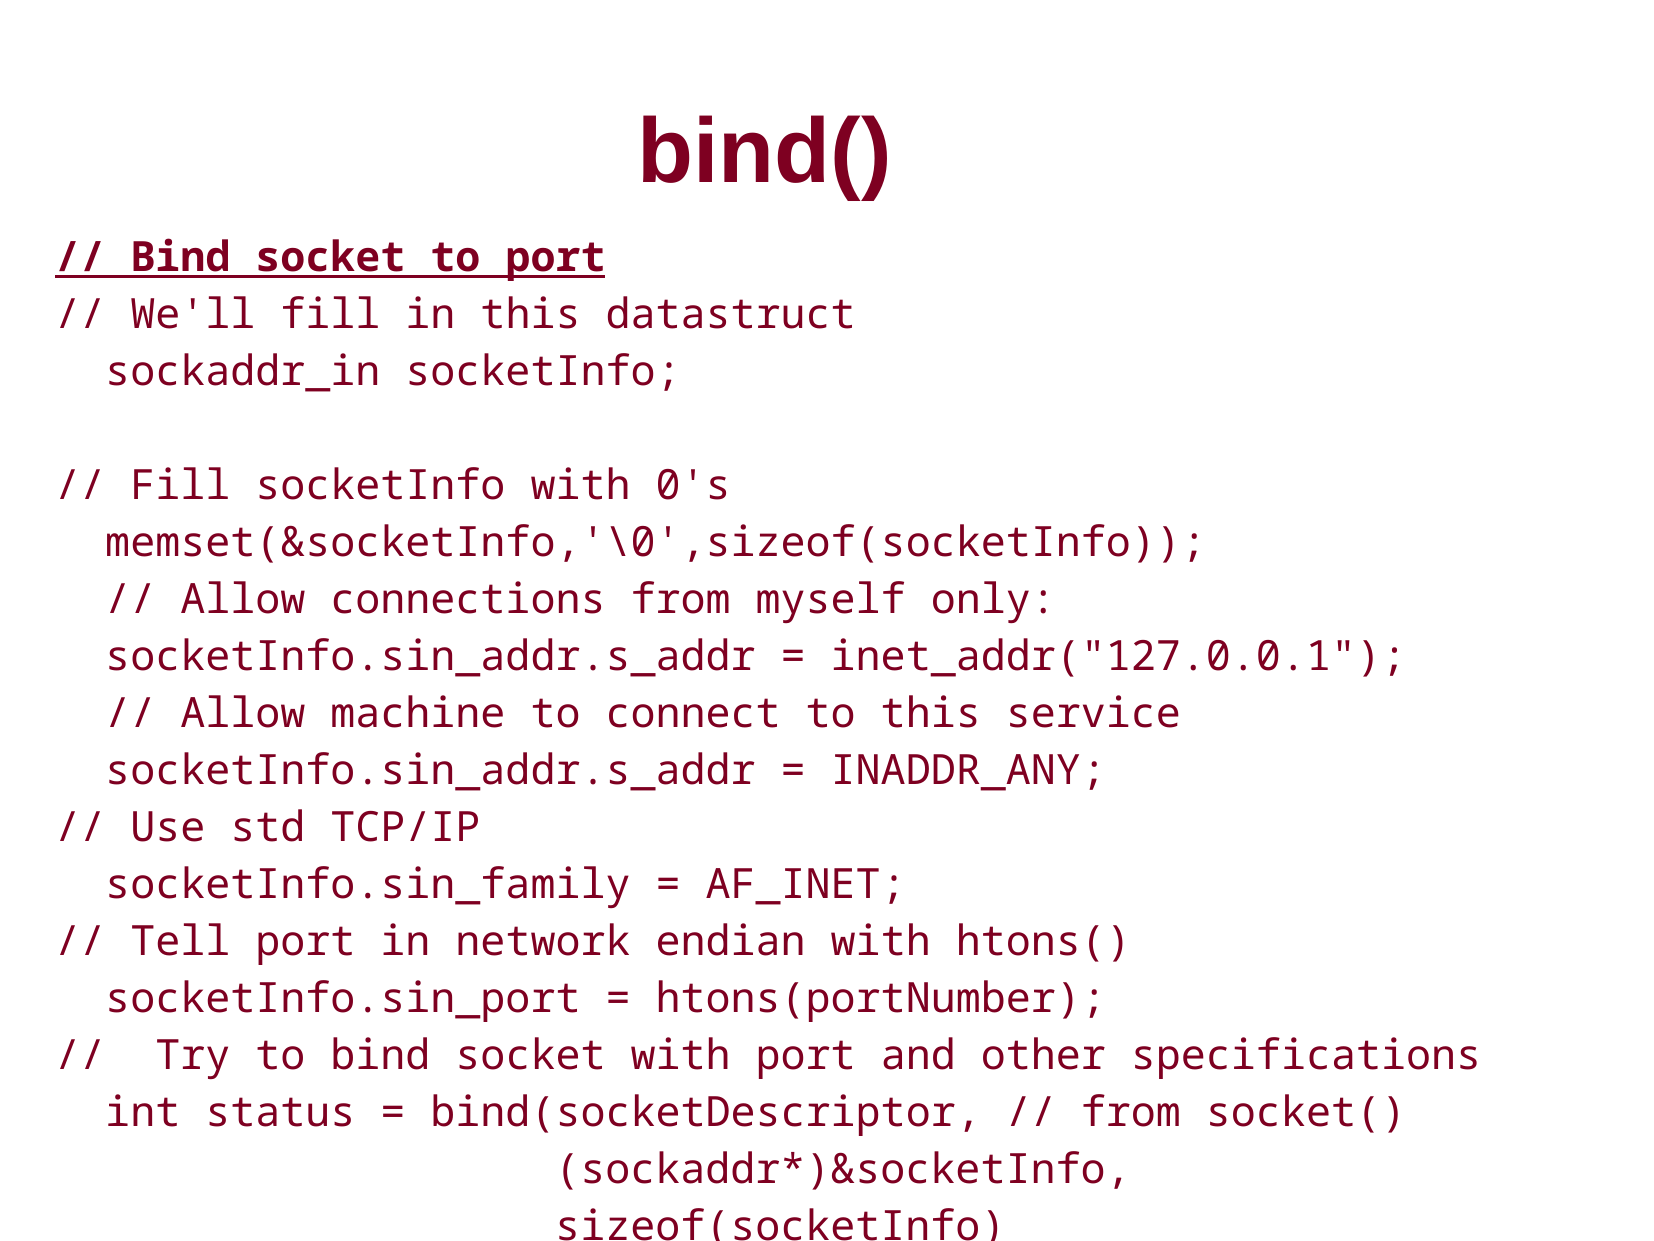

# bind()
// Bind socket to port
// We'll fill in this datastruct
 sockaddr_in socketInfo;
// Fill socketInfo with 0's
 memset(&socketInfo,'\0',sizeof(socketInfo));
 // Allow connections from myself only:
 socketInfo.sin_addr.s_addr = inet_addr("127.0.0.1");
 // Allow machine to connect to this service
 socketInfo.sin_addr.s_addr = INADDR_ANY;
// Use std TCP/IP
 socketInfo.sin_family = AF_INET;
// Tell port in network endian with htons()
 socketInfo.sin_port = htons(portNumber);
// Try to bind socket with port and other specifications
 int status = bind(socketDescriptor, // from socket()
 (sockaddr*)&socketInfo,
 sizeof(socketInfo)
 );
status == -1 on error